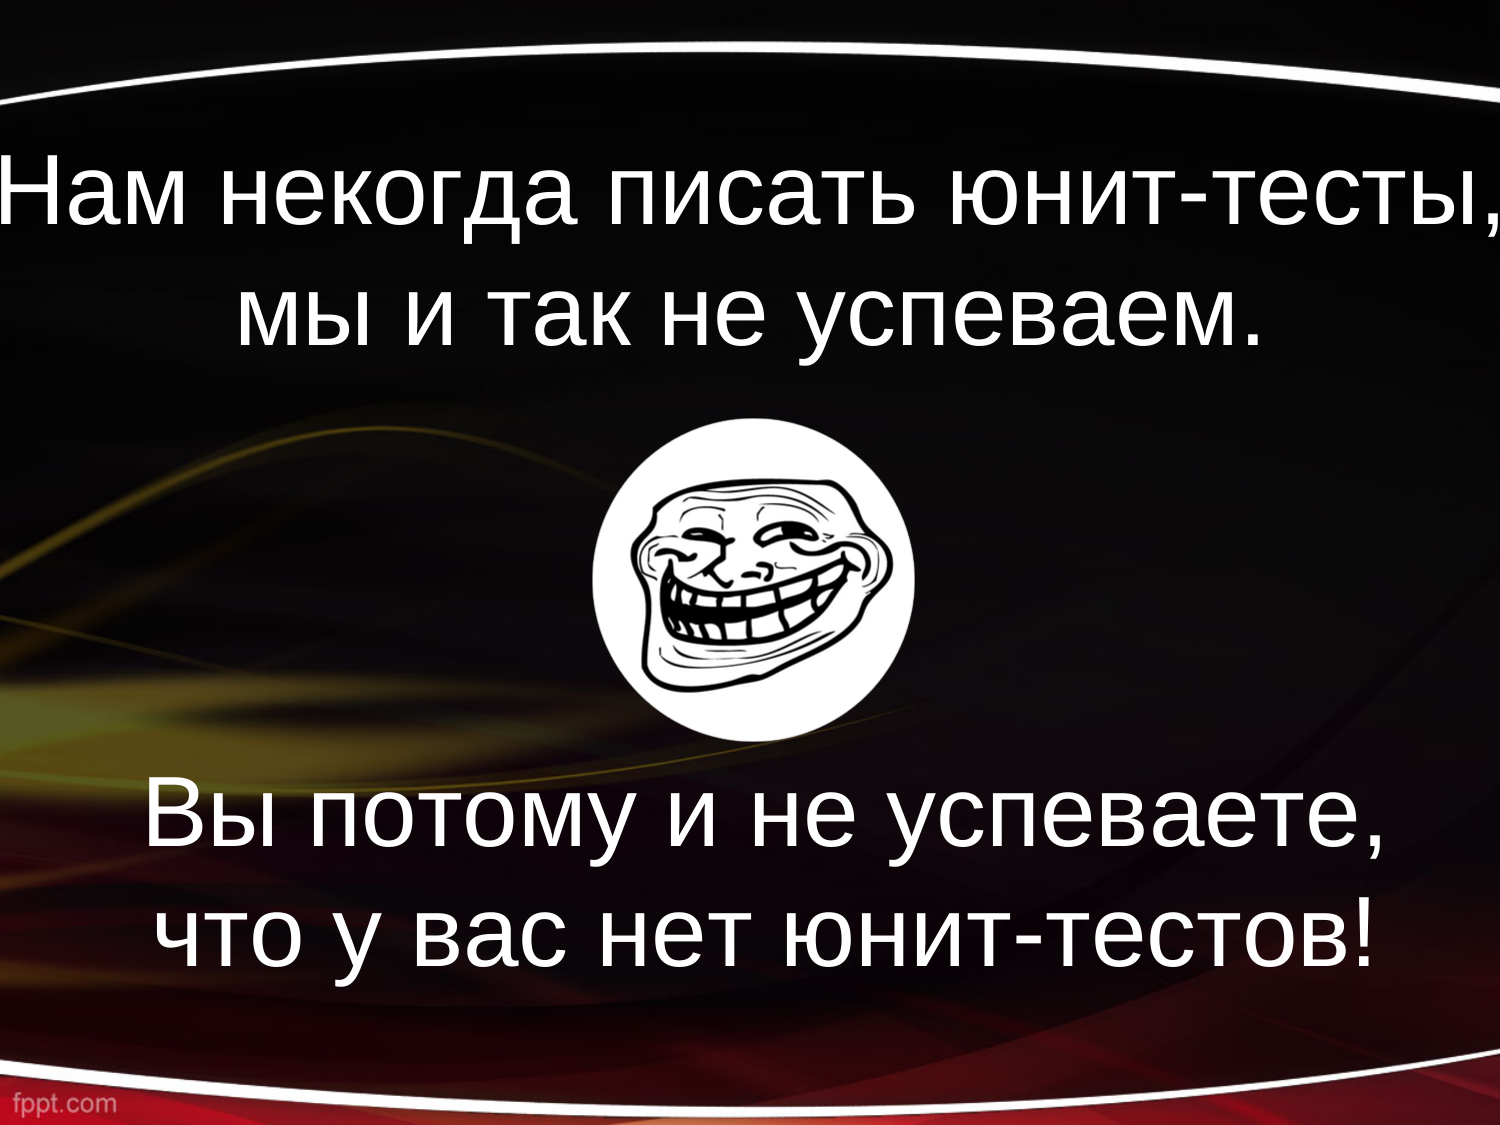

# Нам некогда писать юнит-тесты, мы и так не успеваем.
Вы потому и не успеваете,
что у вас нет юнит-тестов!